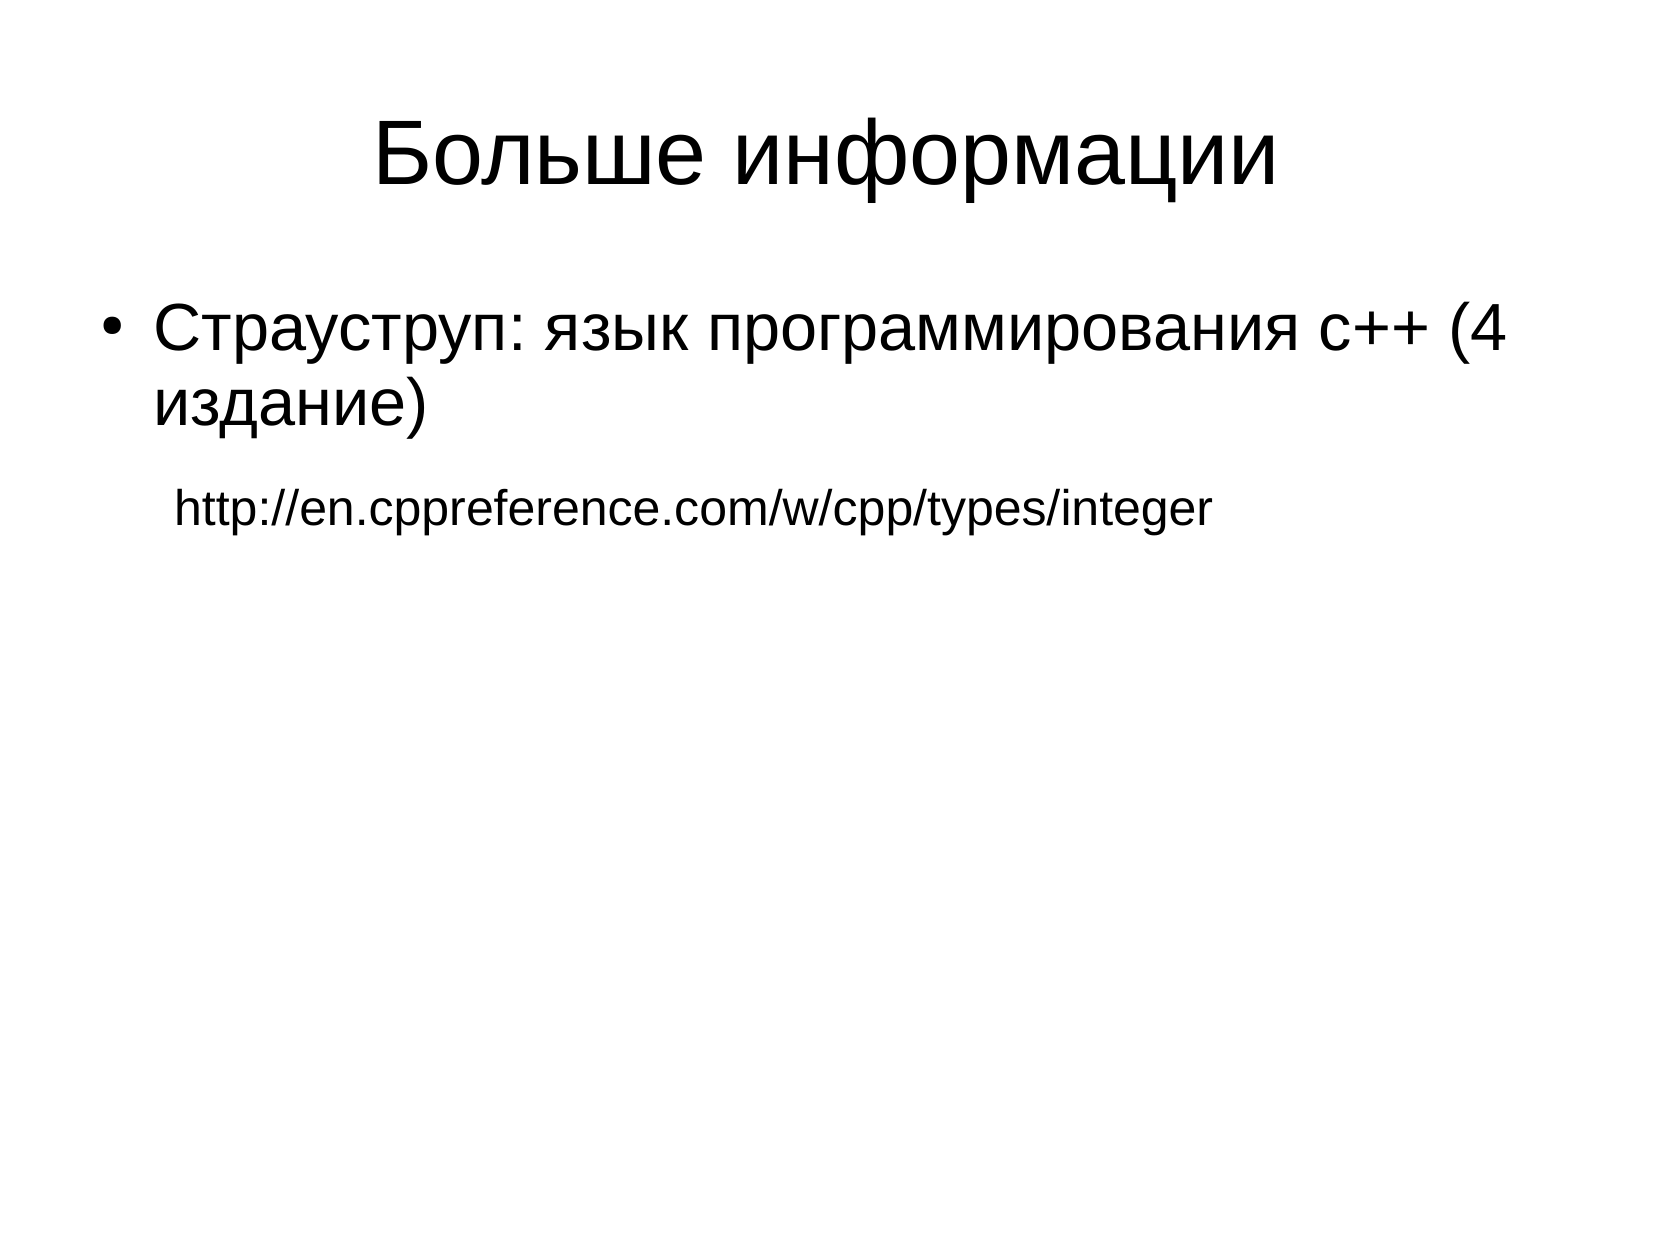

# Больше информации
Страуструп: язык программирования с++ (4 издание)
http://en.cppreference.com/w/cpp/types/integer